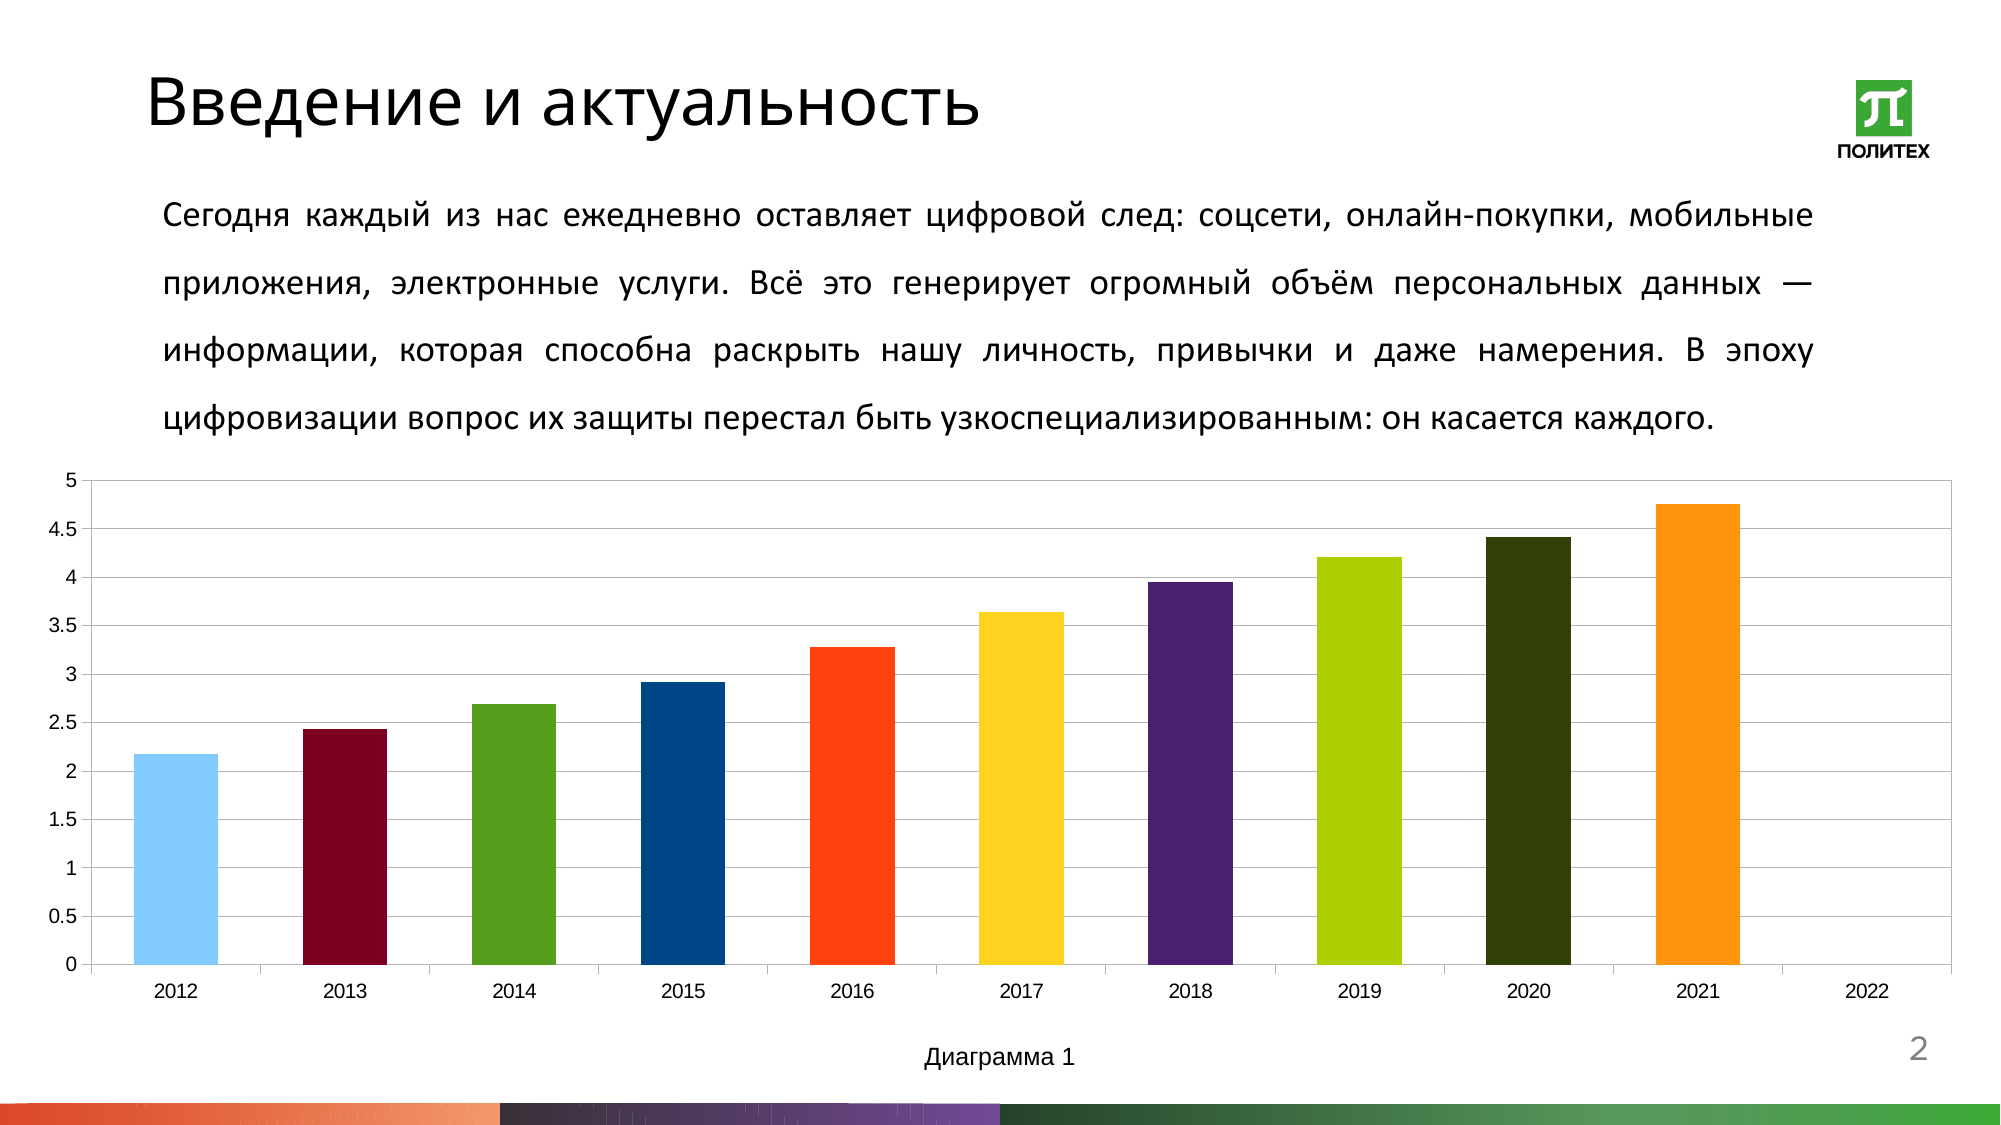

# Введение и актуальность
Сегодня каждый из нас ежедневно оставляет цифровой след: соцсети, онлайн‑покупки, мобильные приложения, электронные услуги. Всё это генерирует огромный объём персональных данных — информации, которая способна раскрыть нашу личность, привычки и даже намерения. В эпоху цифровизации вопрос их защиты перестал быть узкоспециализированным: он касается каждого.
### Chart
| Category | | | | Столбец 1 | Столбец 2 | Столбец 3 | | | | | |
|---|---|---|---|---|---|---|---|---|---|---|---|
| 2012 | 2.177 | None | None | None | None | None | None | None | None | None | None |
| 2013 | None | 2.431 | None | None | None | None | None | None | None | None | None |
| 2014 | None | None | 2.692 | None | None | None | None | None | None | None | None |
| 2015 | None | None | None | 2.916 | None | None | None | None | None | None | None |
| 2016 | None | None | None | None | 3.282 | None | None | None | None | None | None |
| 2017 | None | None | None | None | None | 3.64 | None | None | None | None | None |
| 2018 | None | None | None | None | None | None | 3.95 | None | None | None | None |
| 2019 | None | None | None | None | None | None | None | 4.212 | None | None | None |
| 2020 | None | None | None | None | None | None | None | None | 4.418 | None | None |
| 2021 | None | None | None | None | None | None | None | None | None | 4.758 | None |
| 2022 | None | None | None | None | None | None | None | None | None | None | None |
Диаграмма 1